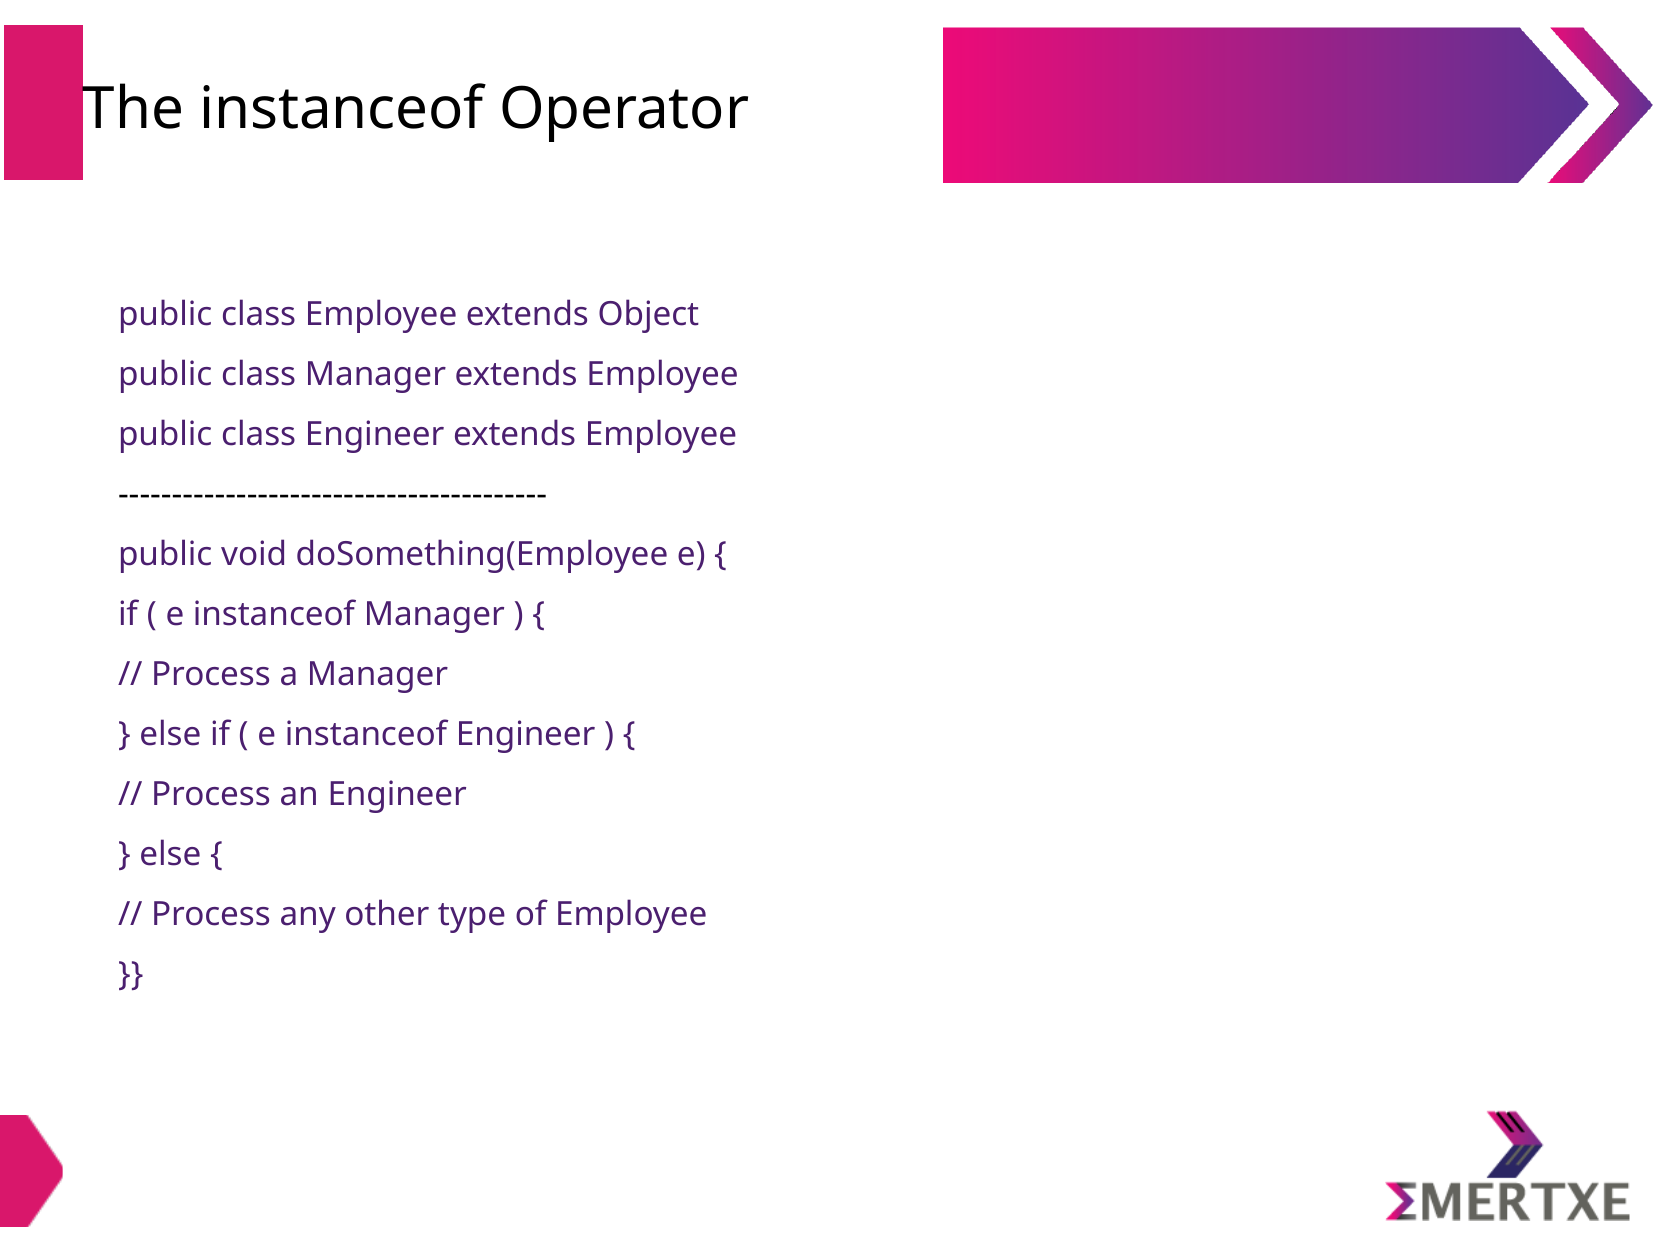

# The instanceof Operator
public class Employee extends Object
public class Manager extends Employee
public class Engineer extends Employee
----------------------------------------
public void doSomething(Employee e) {
if ( e instanceof Manager ) {
// Process a Manager
} else if ( e instanceof Engineer ) {
// Process an Engineer
} else {
// Process any other type of Employee
}}